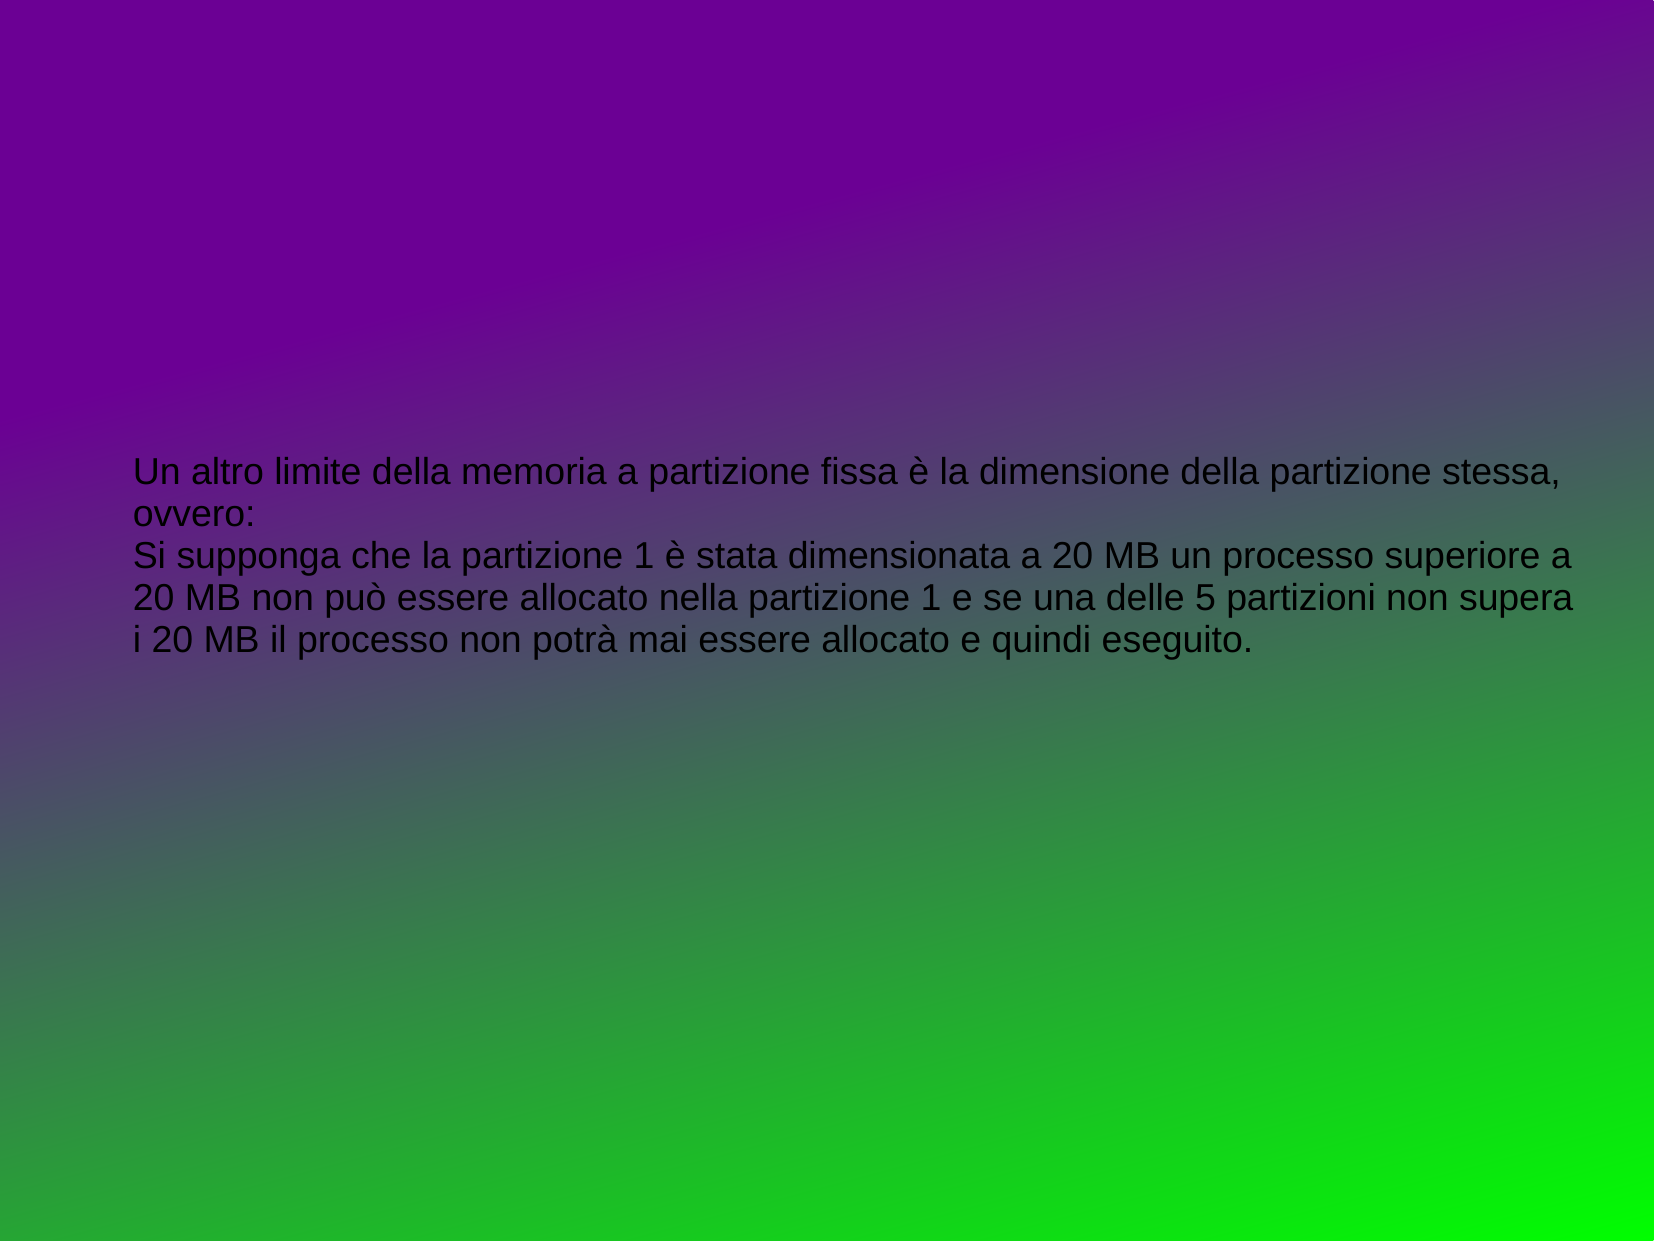

Un altro limite della memoria a partizione fissa è la dimensione della partizione stessa, ovvero:
Si supponga che la partizione 1 è stata dimensionata a 20 MB un processo superiore a 20 MB non può essere allocato nella partizione 1 e se una delle 5 partizioni non supera i 20 MB il processo non potrà mai essere allocato e quindi eseguito.